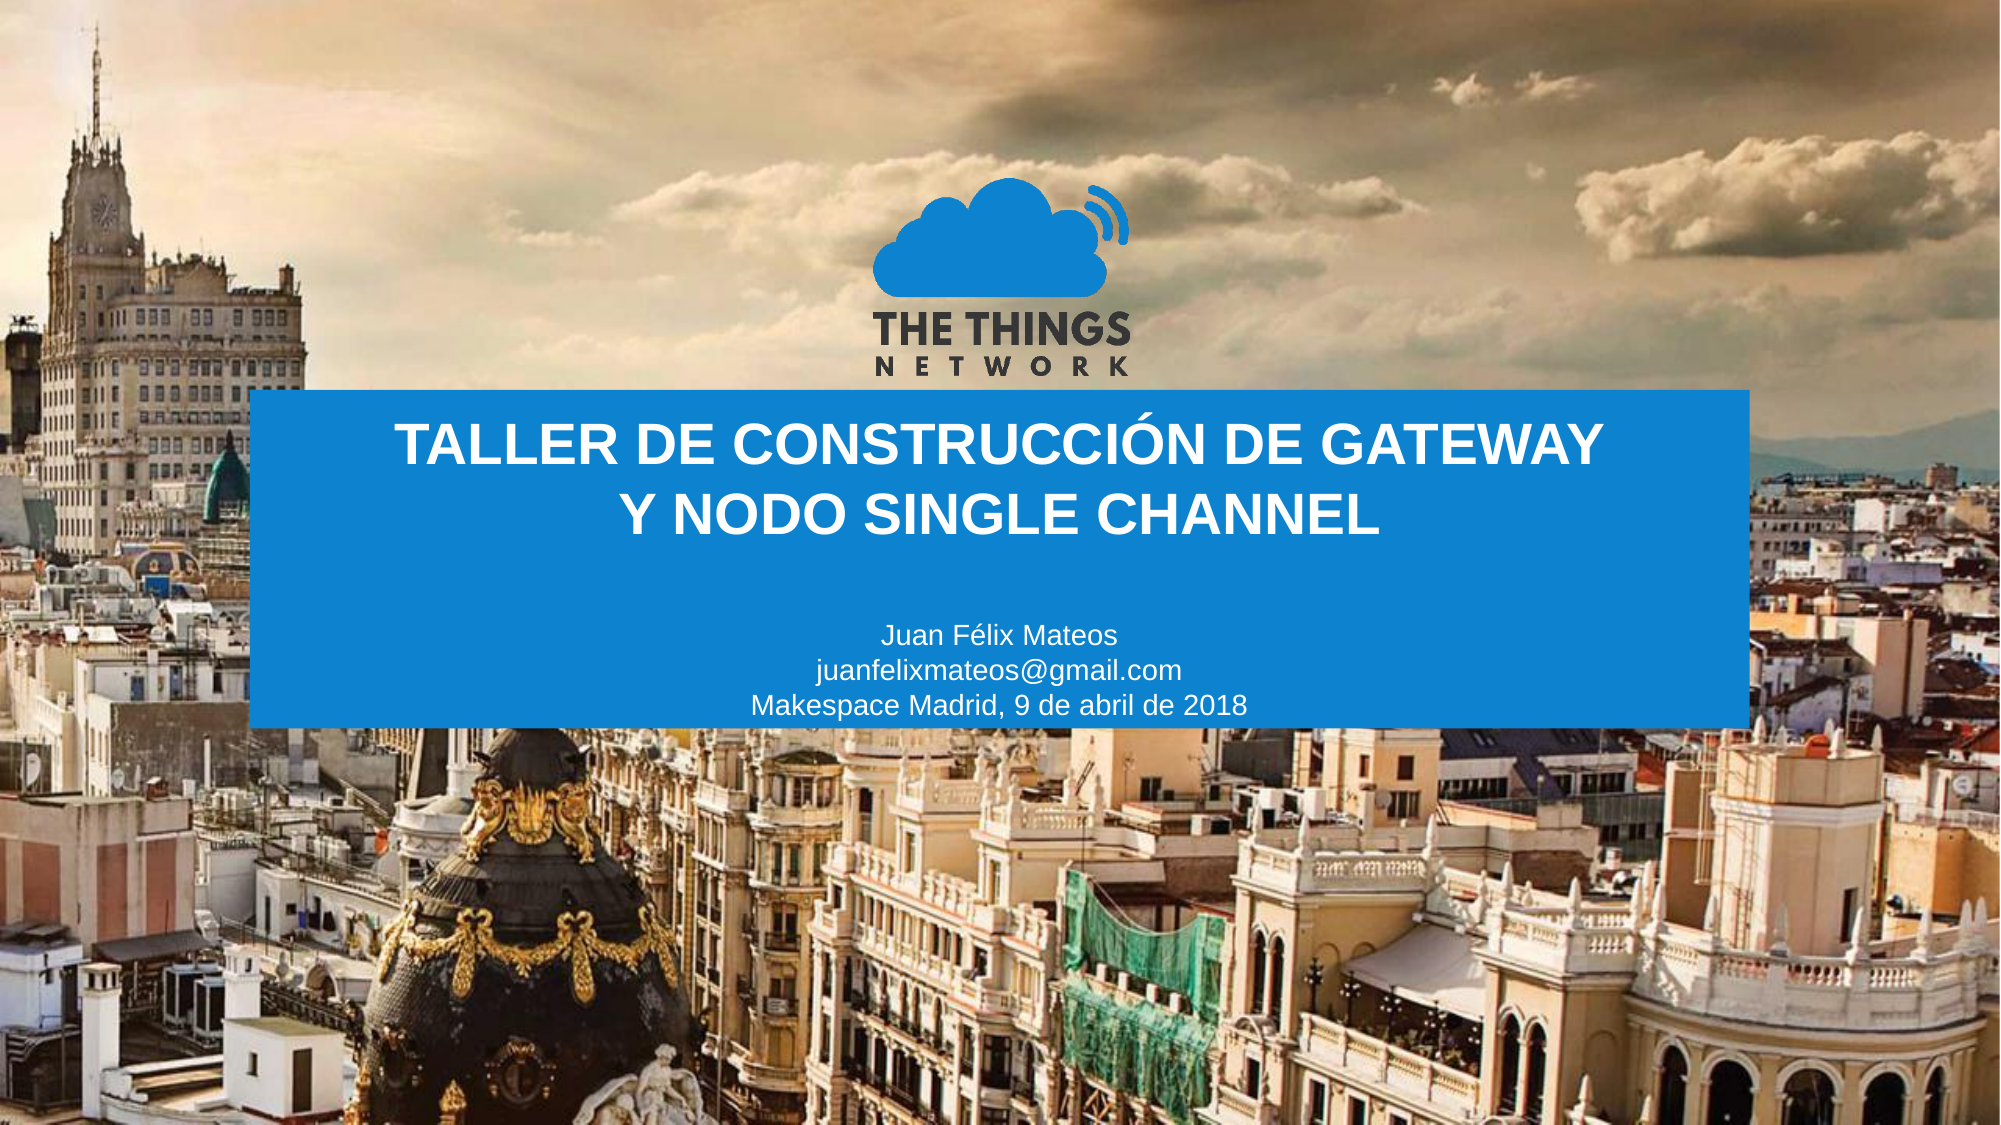

TALLER DE CONSTRUCCIÓN DE GATEWAY
Y NODO SINGLE CHANNEL
Juan Félix Mateos
juanfelixmateos@gmail.com
Makespace Madrid, 9 de abril de 2018